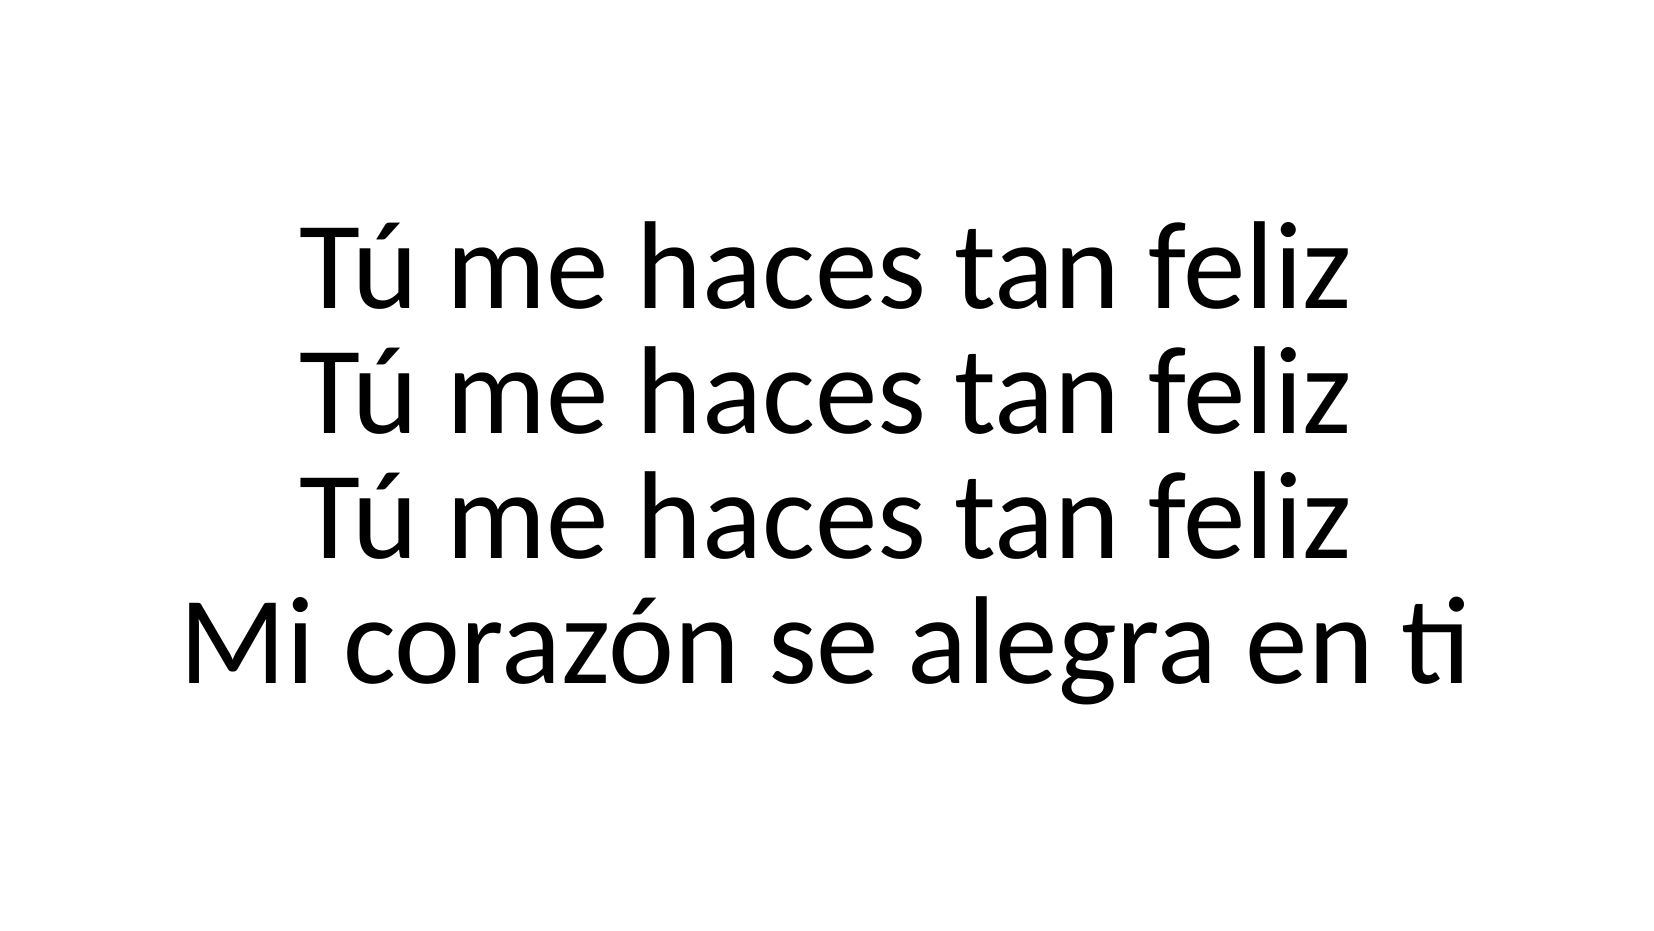

# Tú me haces tan feliz Tú me haces tan feliz Tú me haces tan feliz Mi corazón se alegra en ti